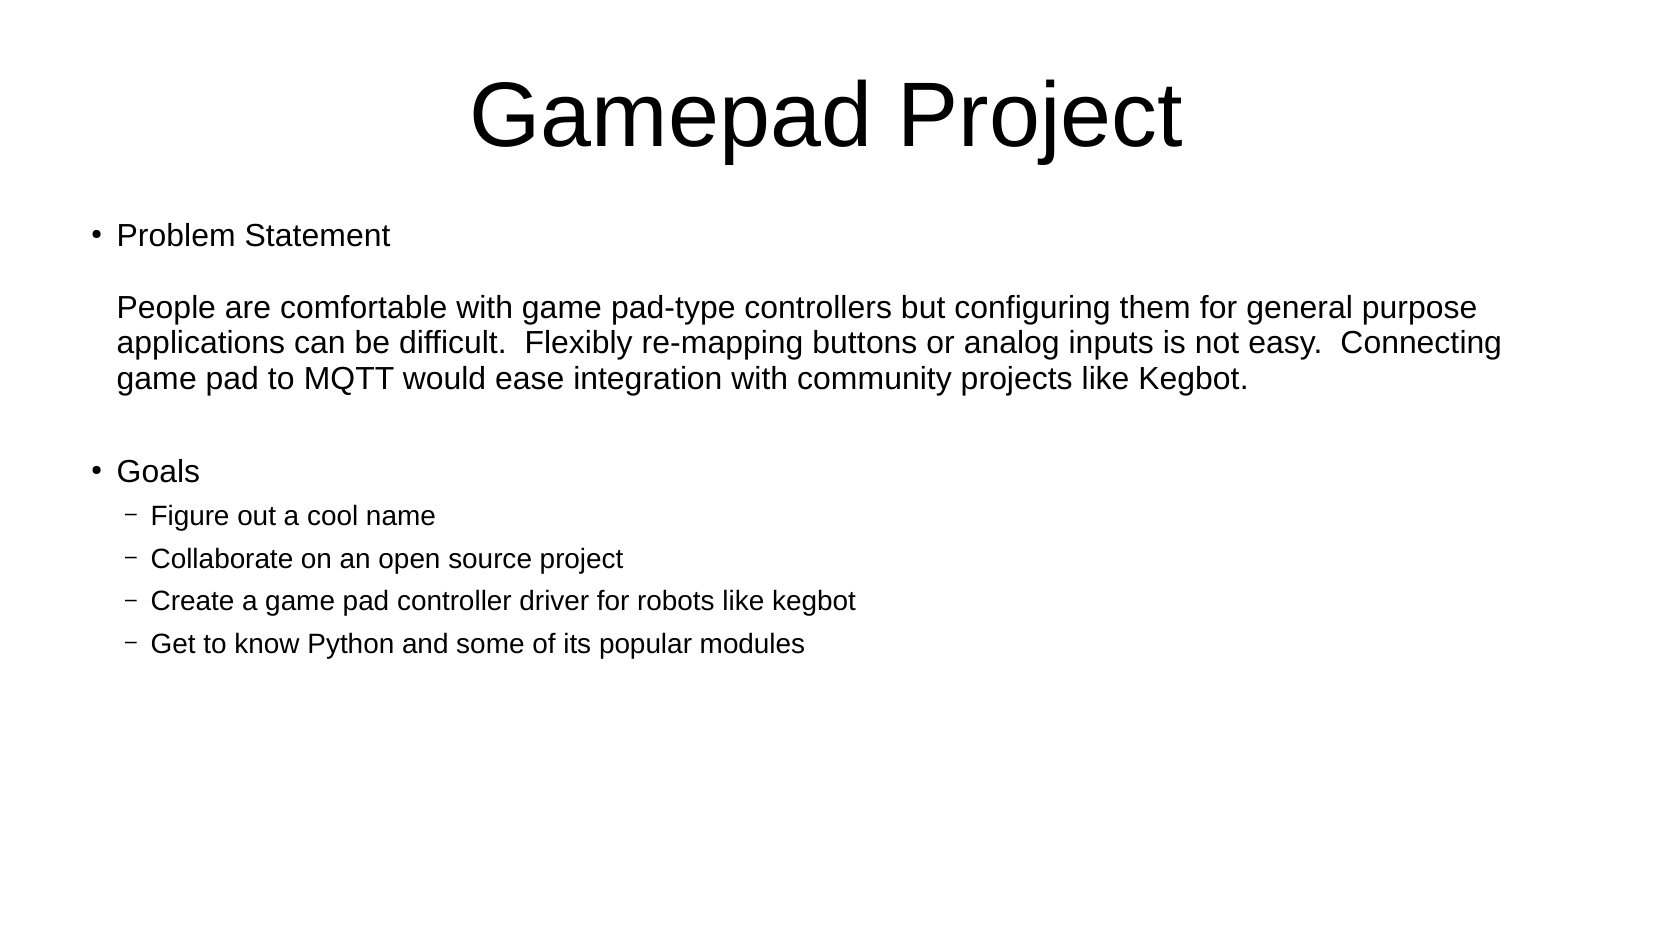

# Gamepad Project
Problem Statement
People are comfortable with game pad-type controllers but configuring them for general purpose
applications can be difficult. Flexibly re-mapping buttons or analog inputs is not easy. Connecting game pad to MQTT would ease integration with community projects like Kegbot.
Goals
Figure out a cool name
Collaborate on an open source project
Create a game pad controller driver for robots like kegbot
Get to know Python and some of its popular modules